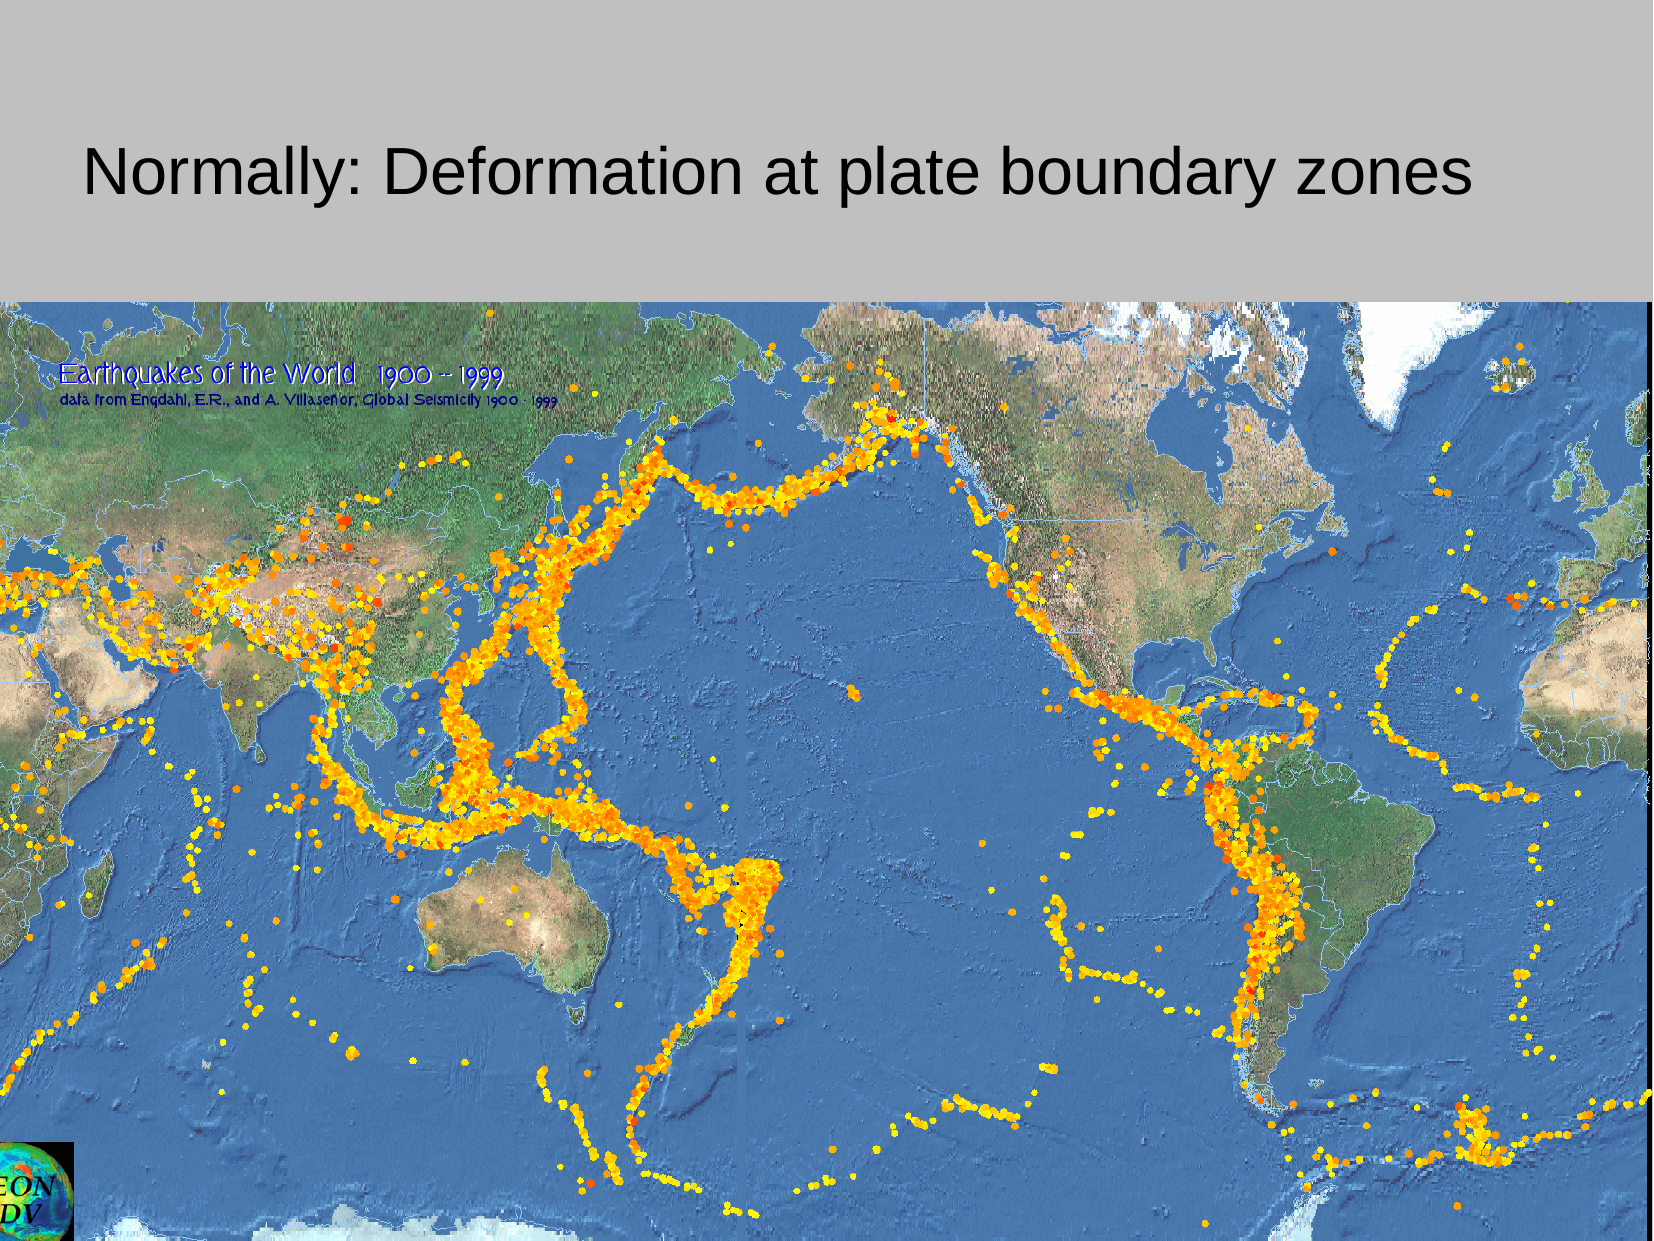

# Normally: Deformation at plate boundary zones